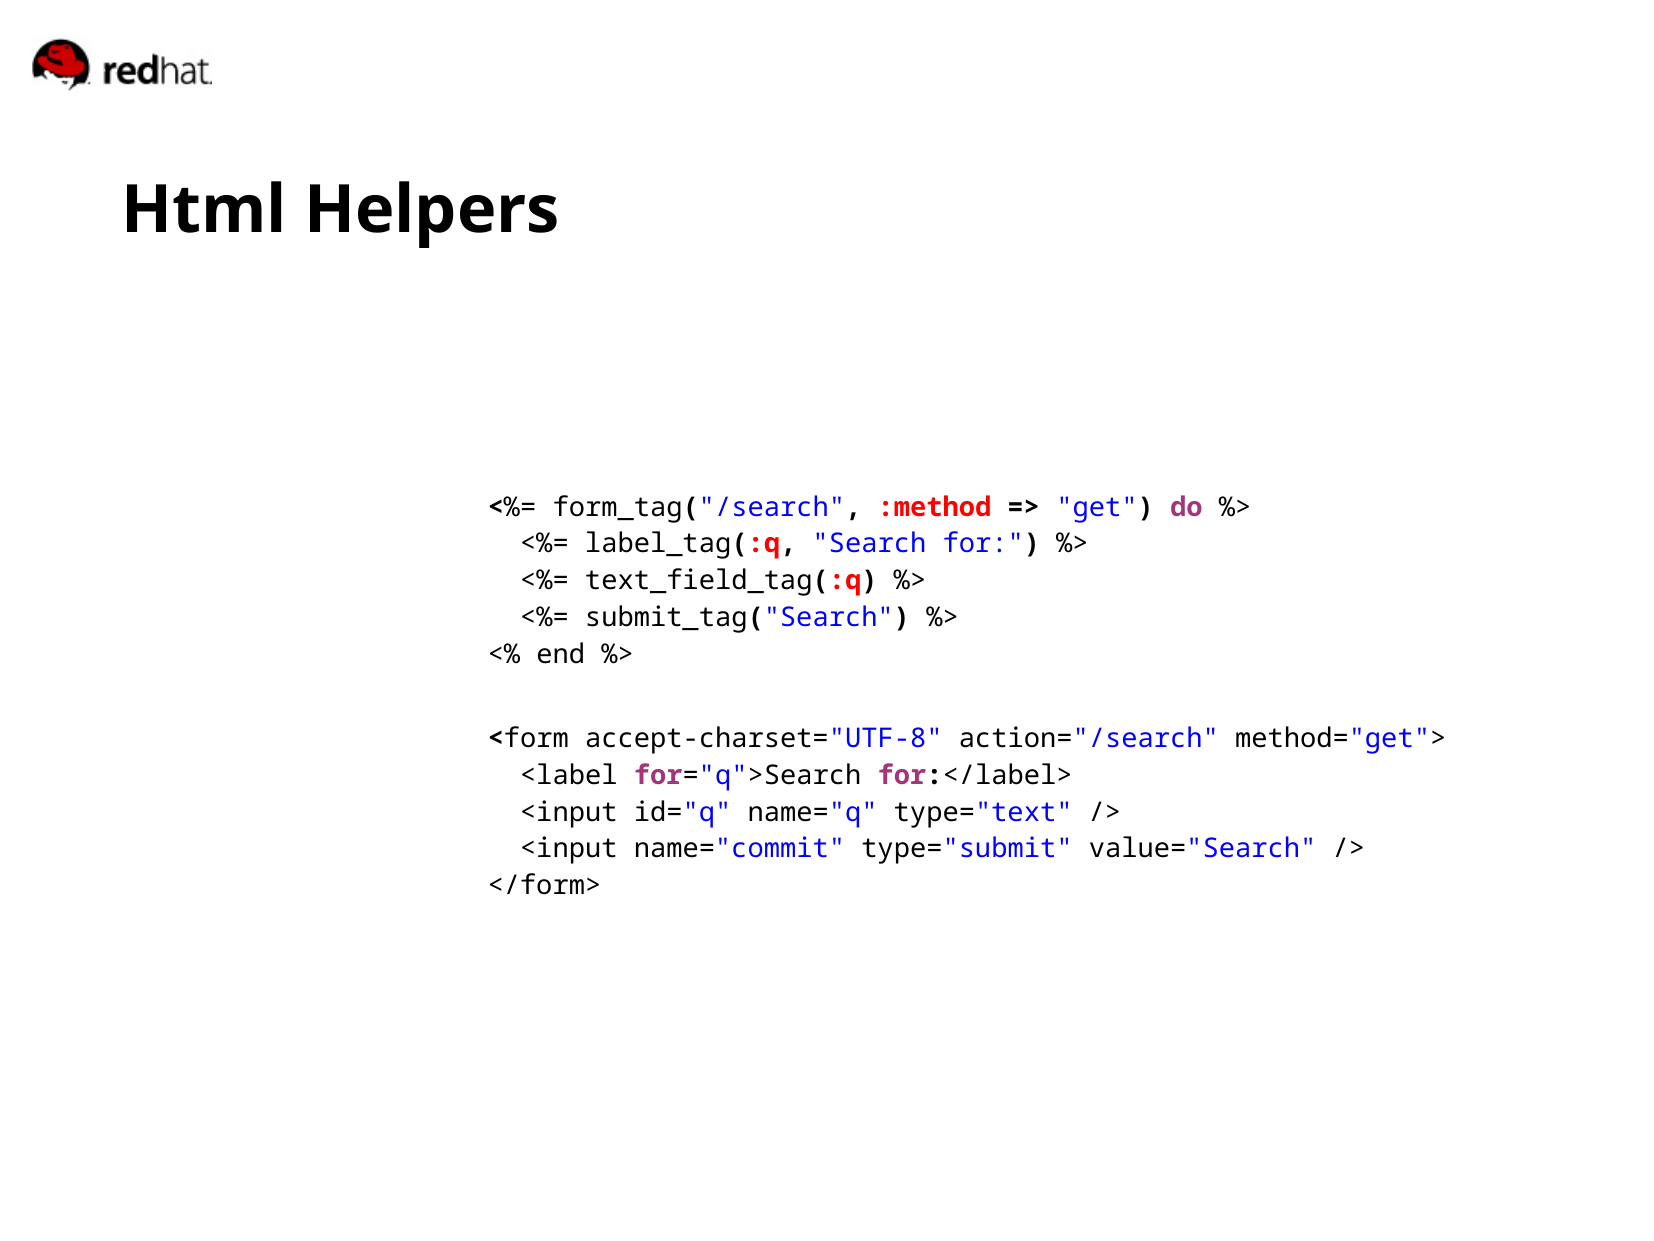

# Html Helpers
<%= form_tag("/search", :method => "get") do %>
 <%= label_tag(:q, "Search for:") %>
 <%= text_field_tag(:q) %>
 <%= submit_tag("Search") %>
<% end %>
<form accept-charset="UTF-8" action="/search" method="get">
 <label for="q">Search for:</label>
 <input id="q" name="q" type="text" />
 <input name="commit" type="submit" value="Search" />
</form>